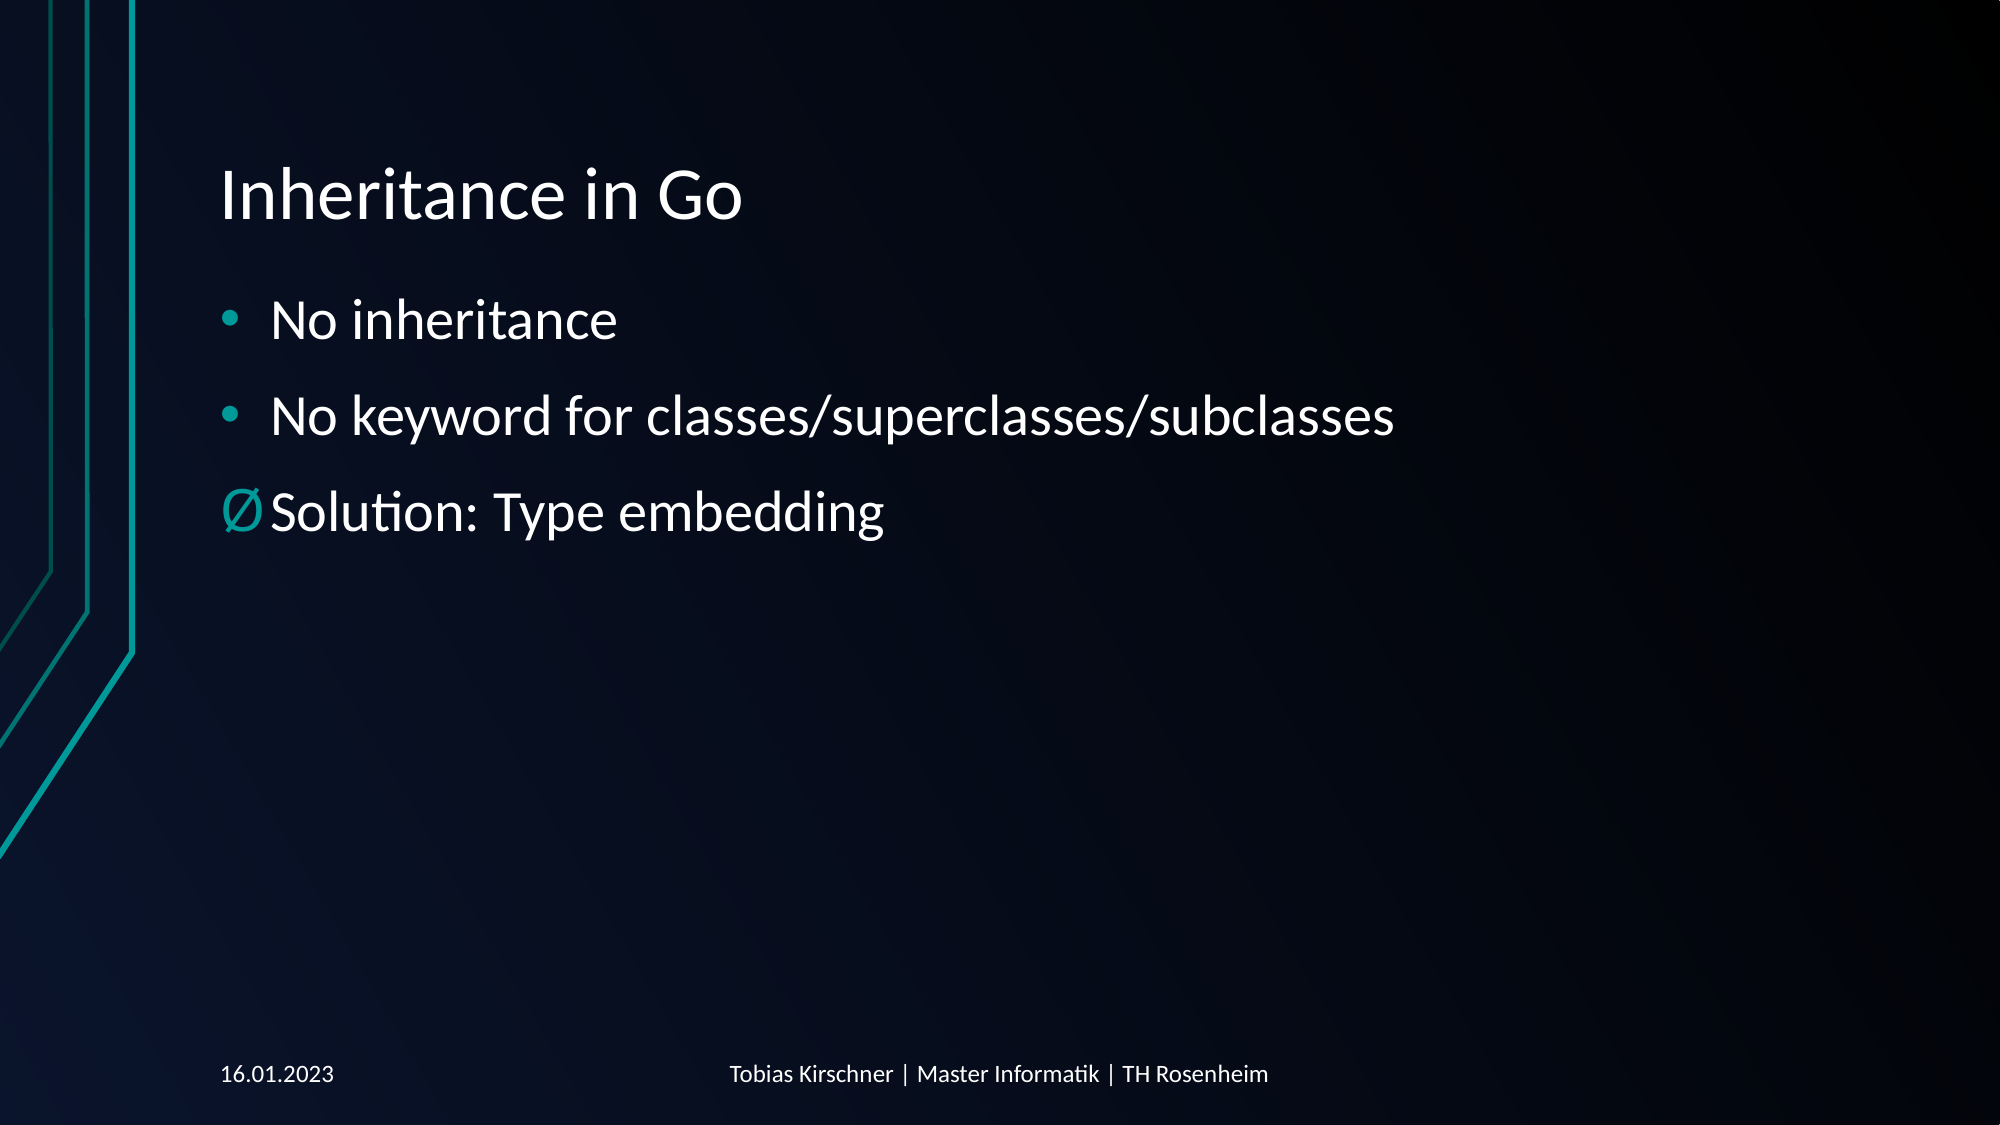

# Inheritance in Go
No inheritance
No keyword for classes/superclasses/subclasses
Solution: Type embedding
16.01.2023
Tobias Kirschner | Master Informatik | TH Rosenheim